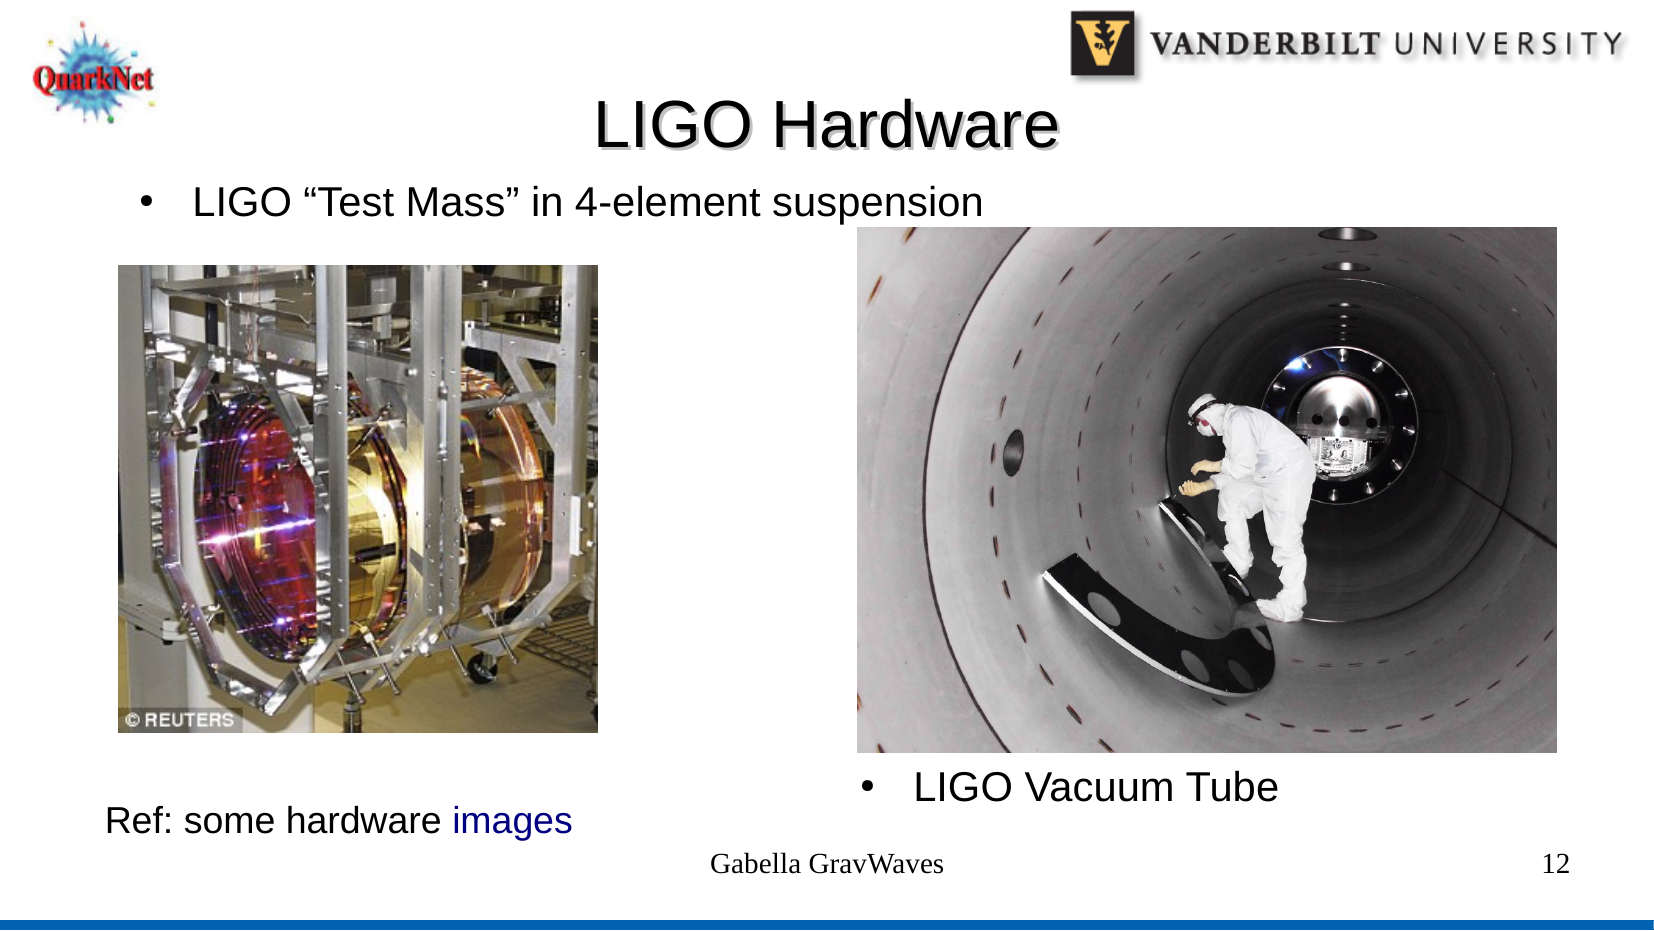

# LIGO Hardware
LIGO “Test Mass” in 4-element suspension
LIGO Vacuum Tube
Ref: some hardware images
Gabella GravWaves
12